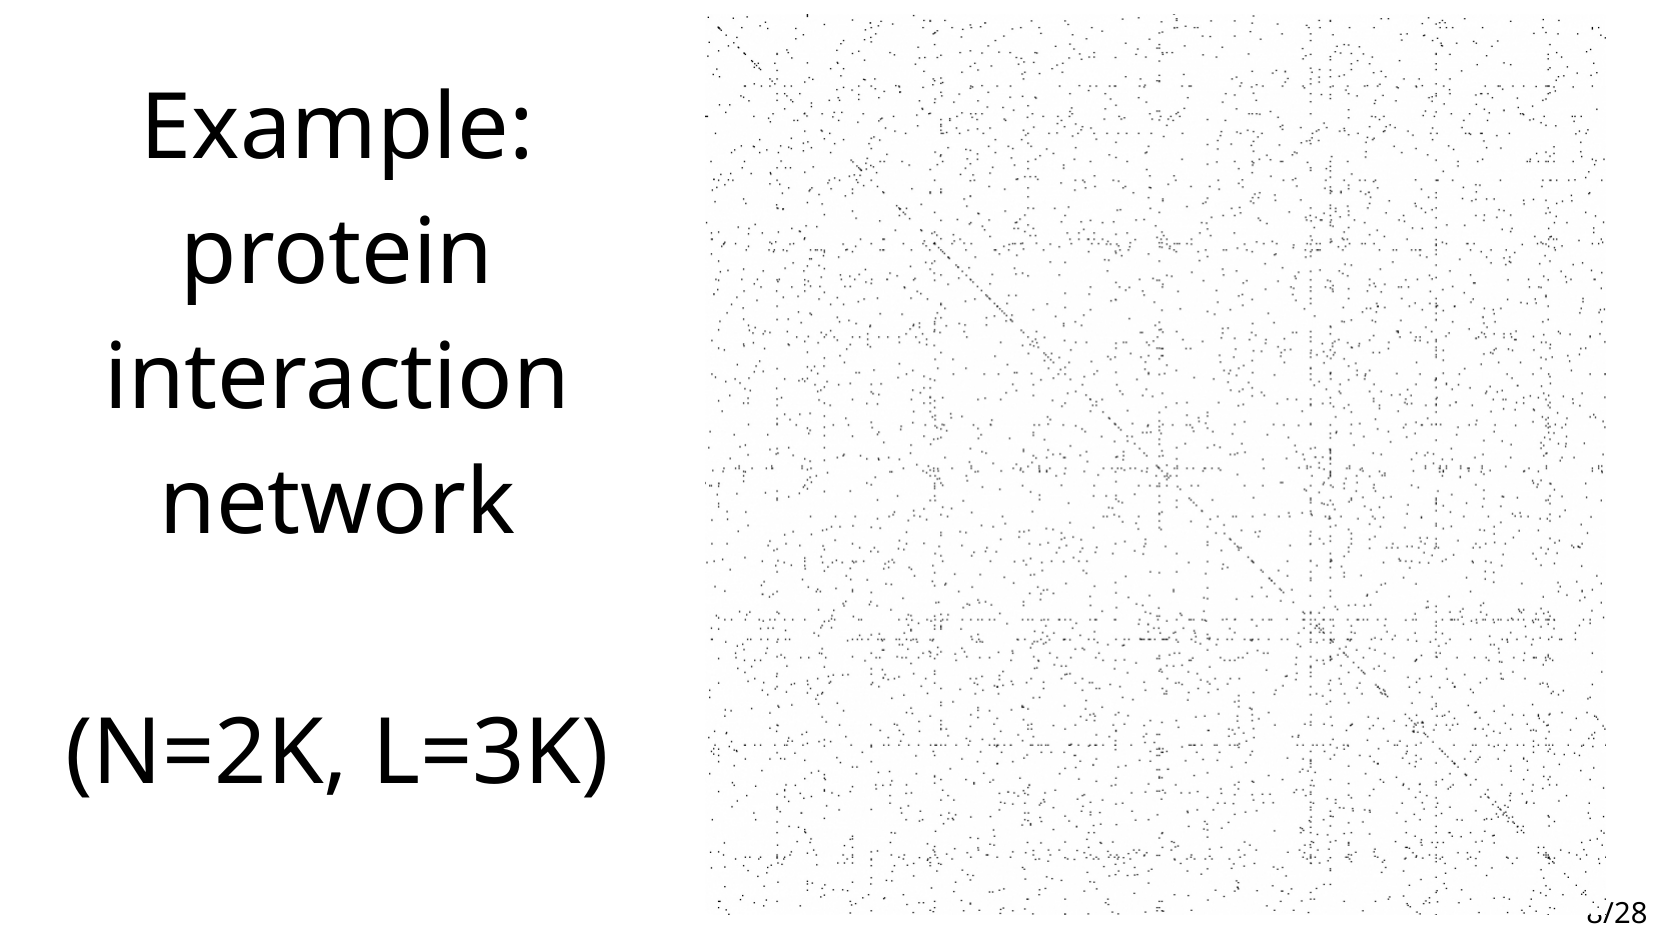

# Example: protein interaction network (N=2K, L=3K)
8